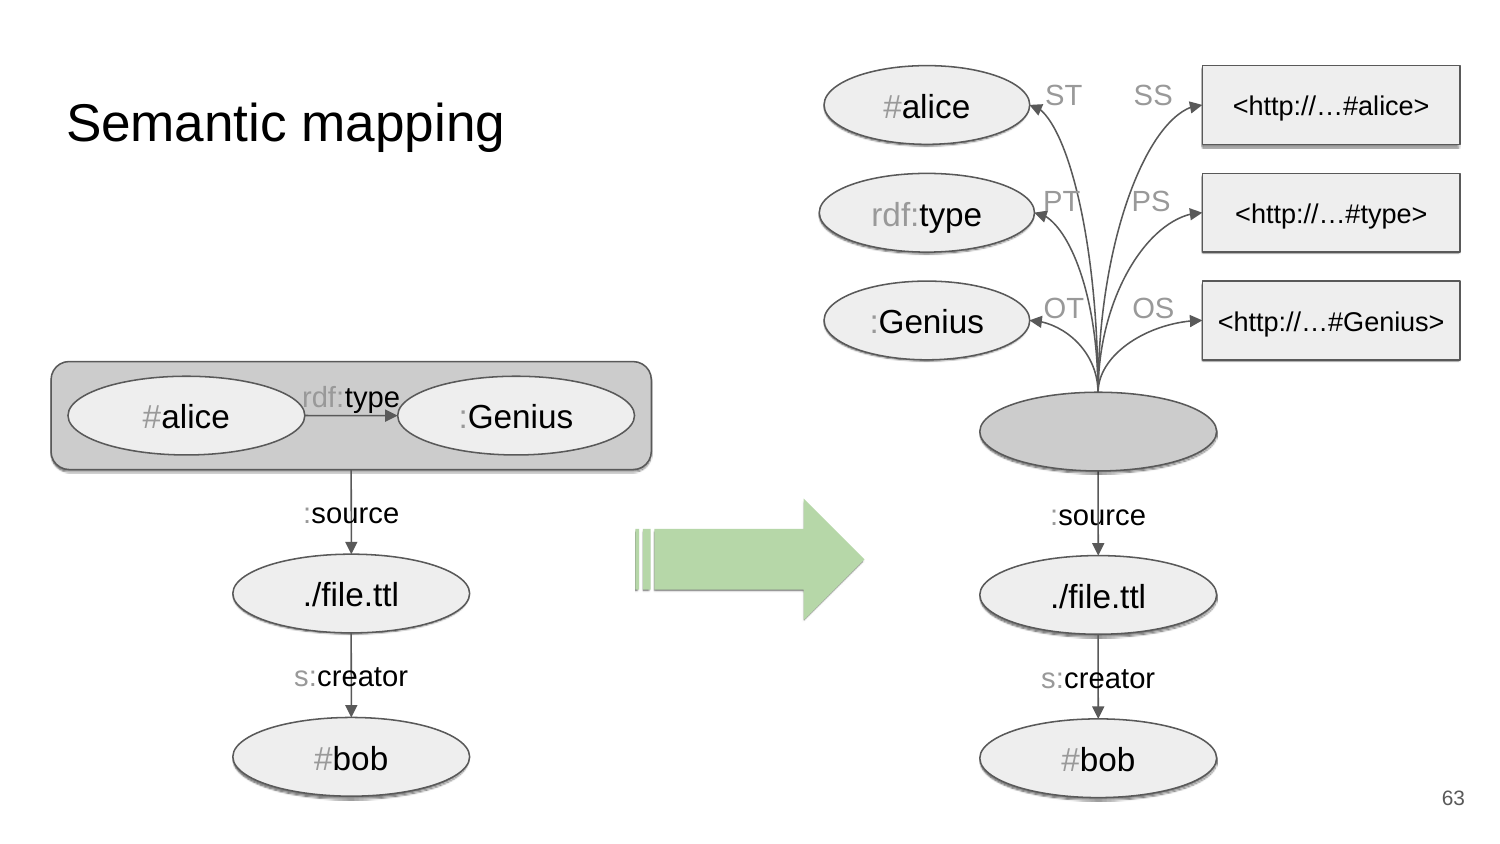

#alice
<http://…#alice>
ST
SS
# Semantic mapping
PT
PS
rdf:type
<http://…#type>
OT
OS
:Genius
<http://…#Genius>
rdf:type
#alice
:Genius
:source
:source
./file.ttl
./file.ttl
s:creator
s:creator
#bob
#bob